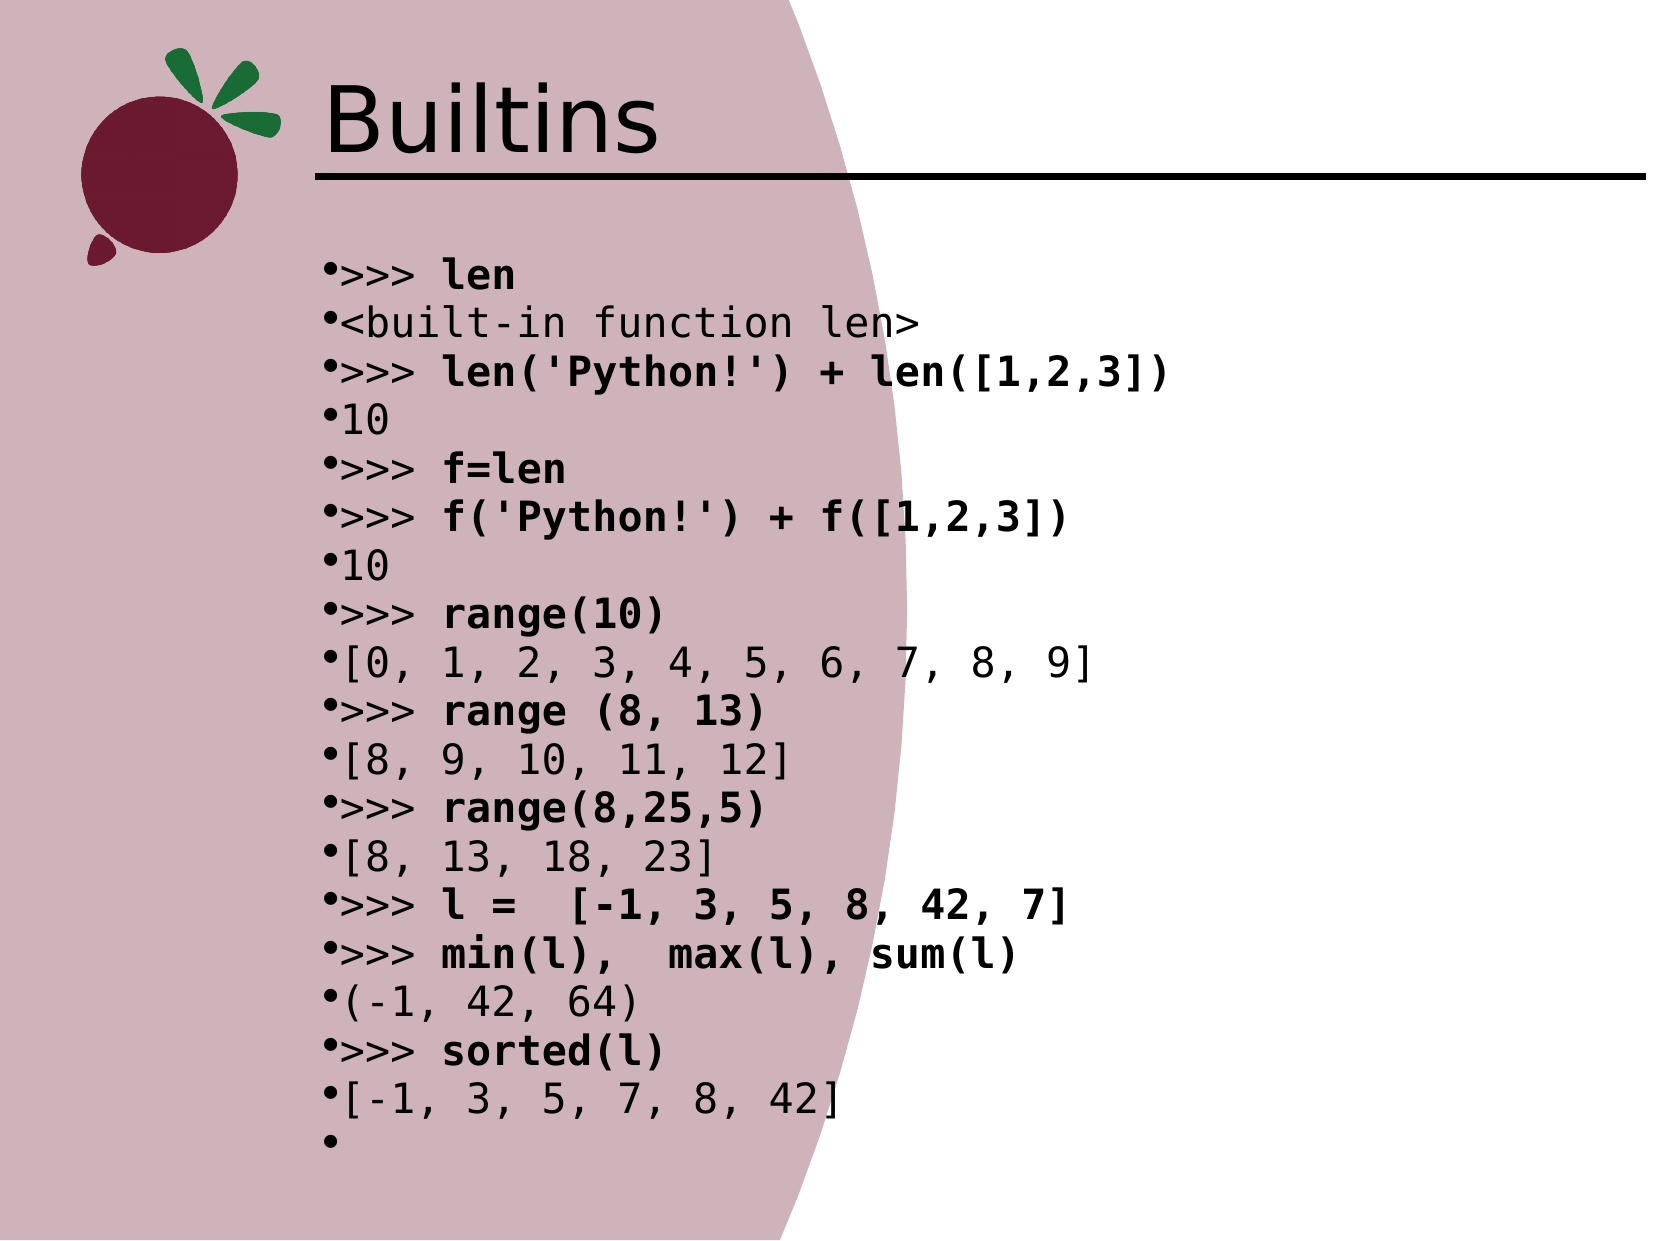

# Builtins
>>> len
<built-in function len>
>>> len('Python!') + len([1,2,3])
10
>>> f=len
>>> f('Python!') + f([1,2,3])
10
>>> range(10)
[0, 1, 2, 3, 4, 5, 6, 7, 8, 9]
>>> range (8, 13)
[8, 9, 10, 11, 12]
>>> range(8,25,5)
[8, 13, 18, 23]
>>> l = [-1, 3, 5, 8, 42, 7]
>>> min(l), max(l), sum(l)
(-1, 42, 64)
>>> sorted(l)
[-1, 3, 5, 7, 8, 42]